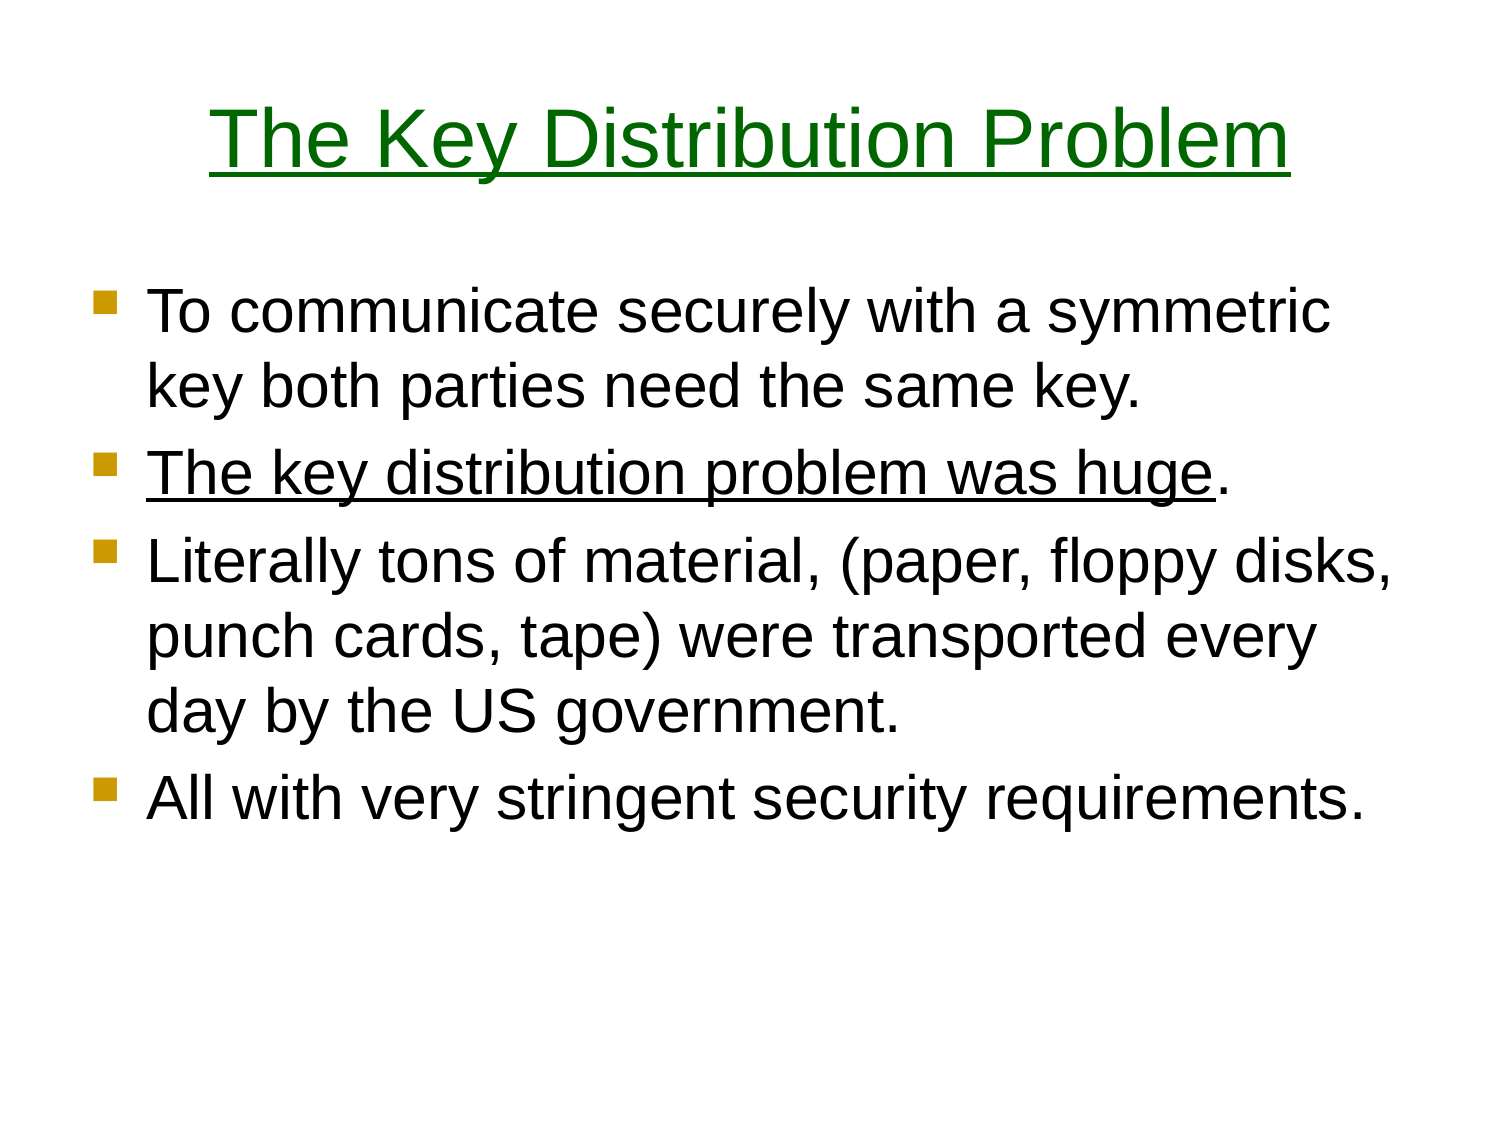

# The Key Distribution Problem
To communicate securely with a symmetric key both parties need the same key.
The key distribution problem was huge.
Literally tons of material, (paper, floppy disks, punch cards, tape) were transported every day by the US government.
All with very stringent security requirements.